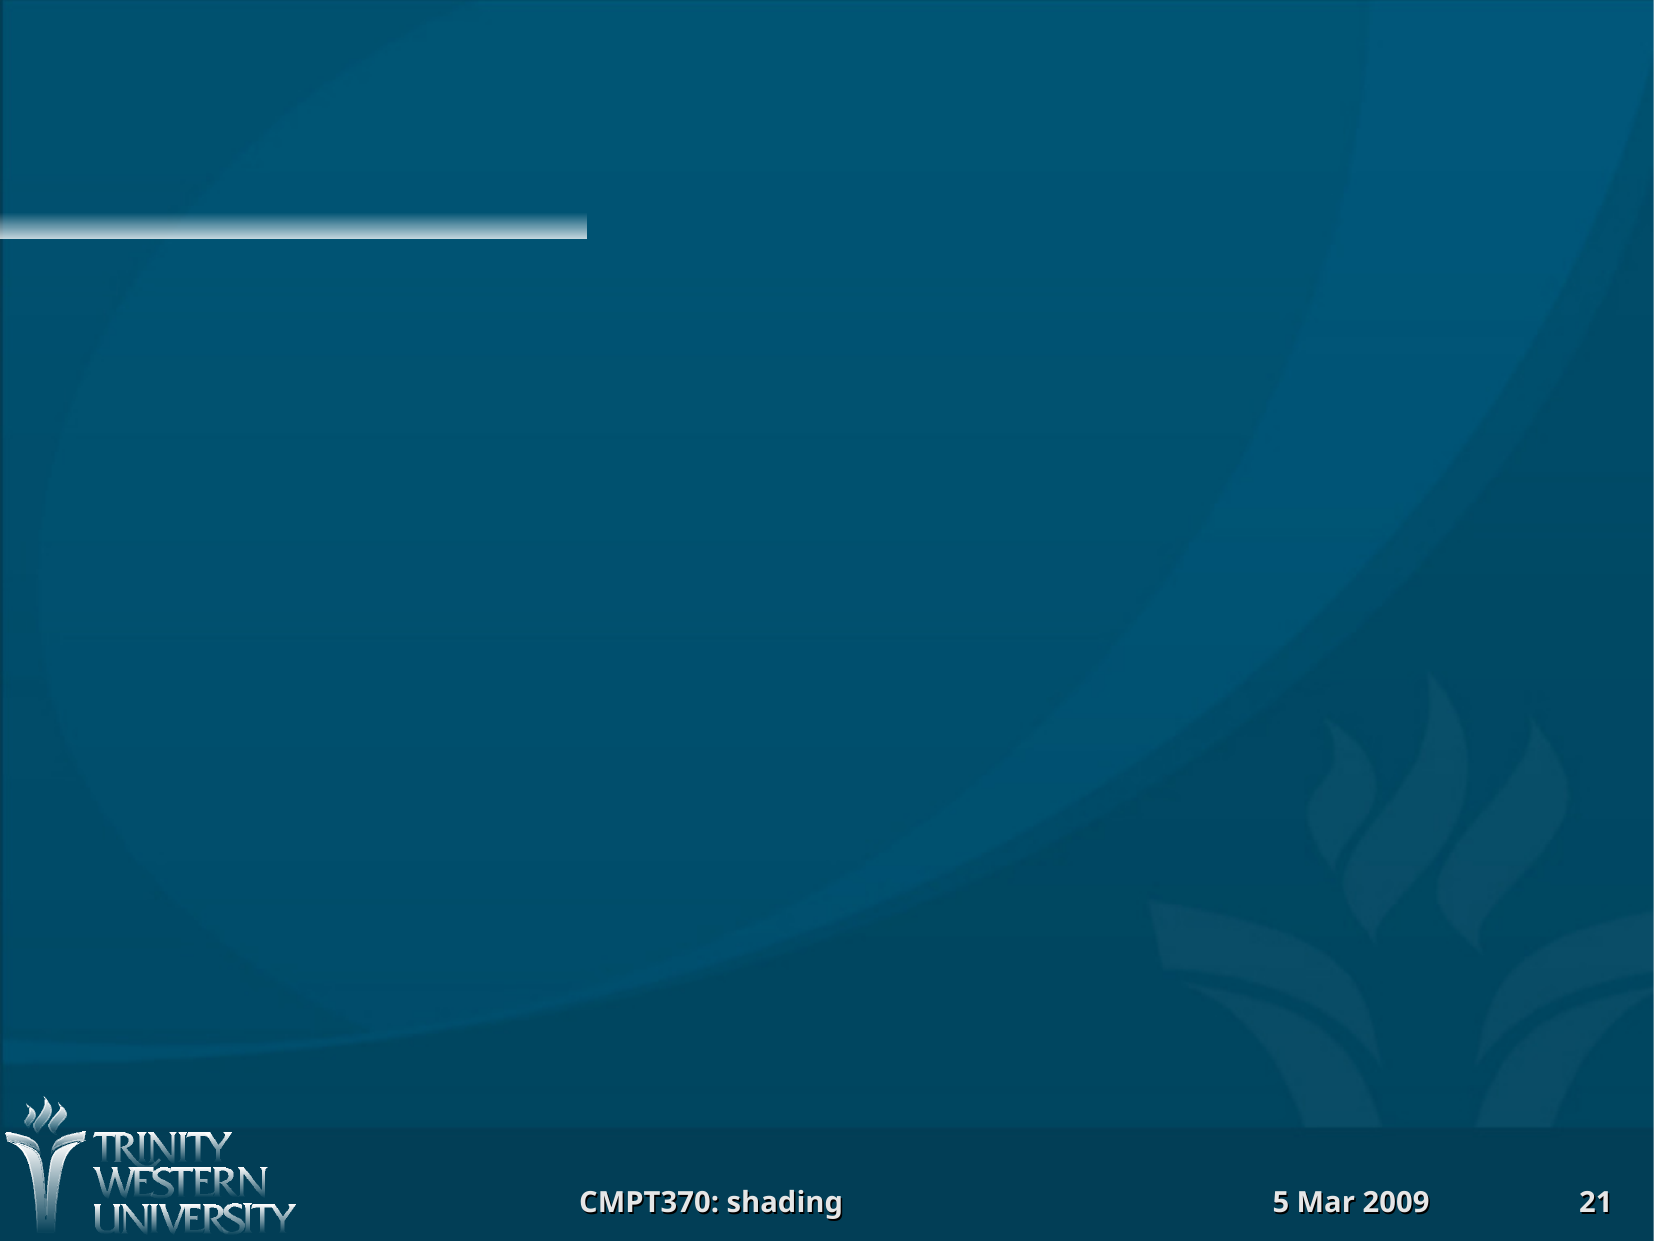

#
CMPT370: shading
5 Mar 2009
21